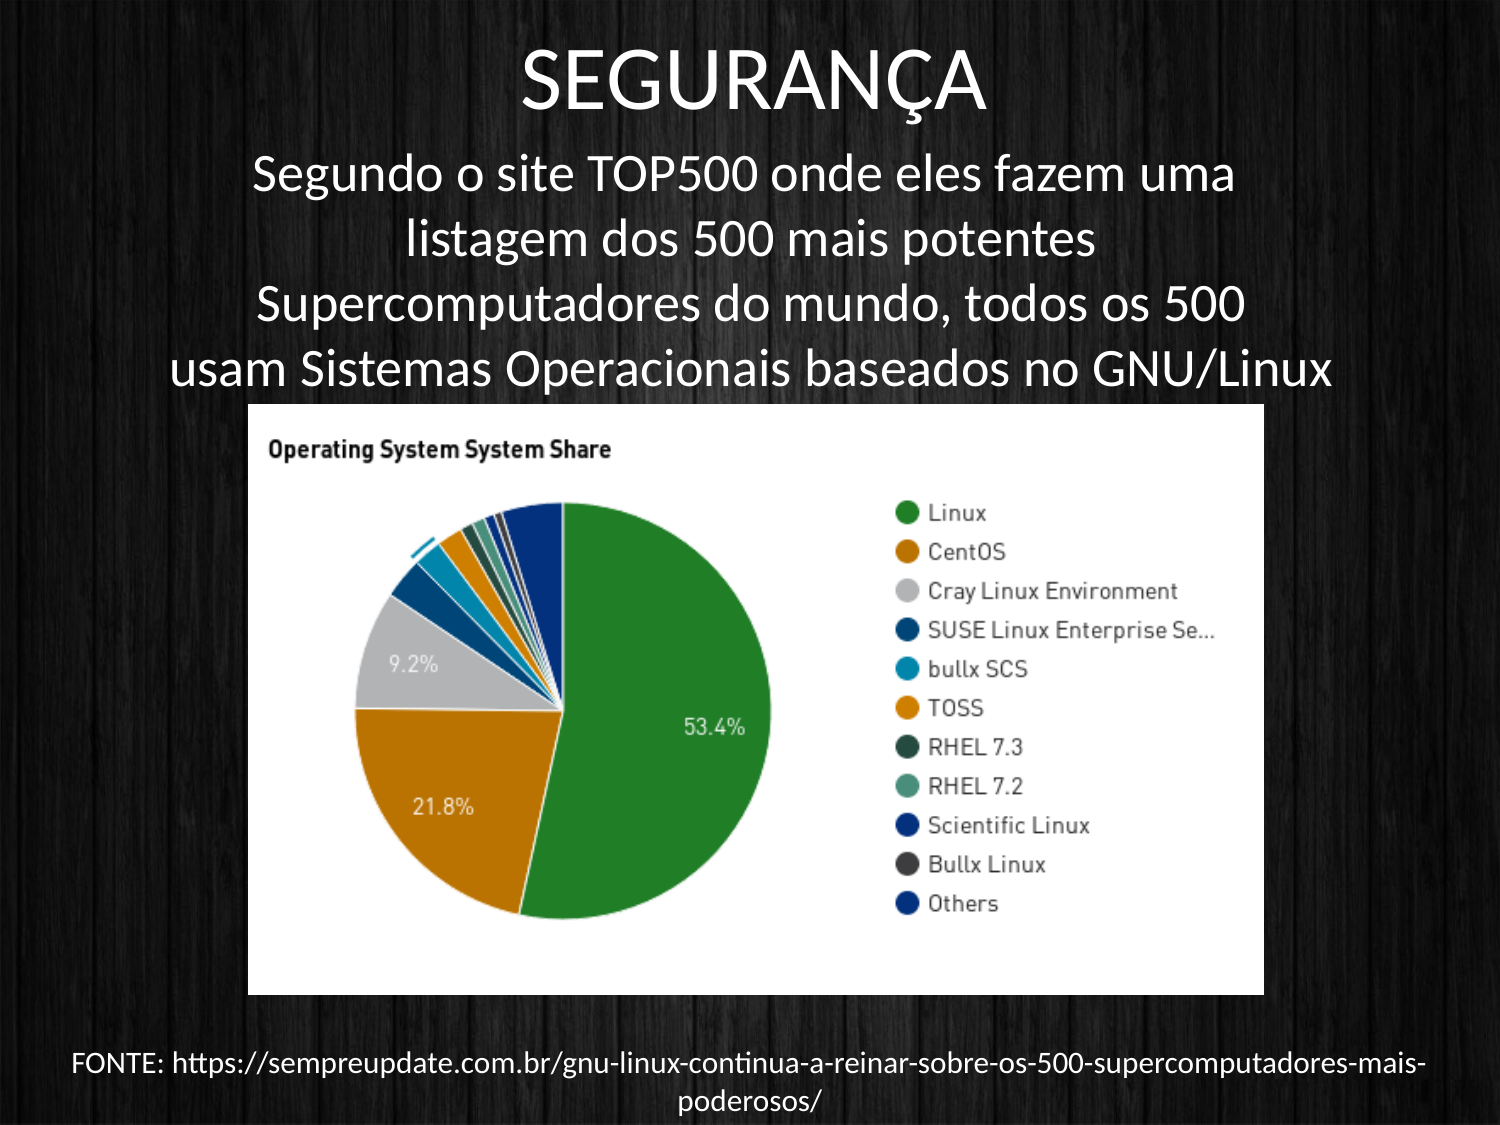

SEGURANÇA
Segundo o site TOP500 onde eles fazem uma
listagem dos 500 mais potentes
Supercomputadores do mundo, todos os 500
usam Sistemas Operacionais baseados no GNU/Linux
FONTE: https://sempreupdate.com.br/gnu-linux-continua-a-reinar-sobre-os-500-supercomputadores-mais-poderosos/